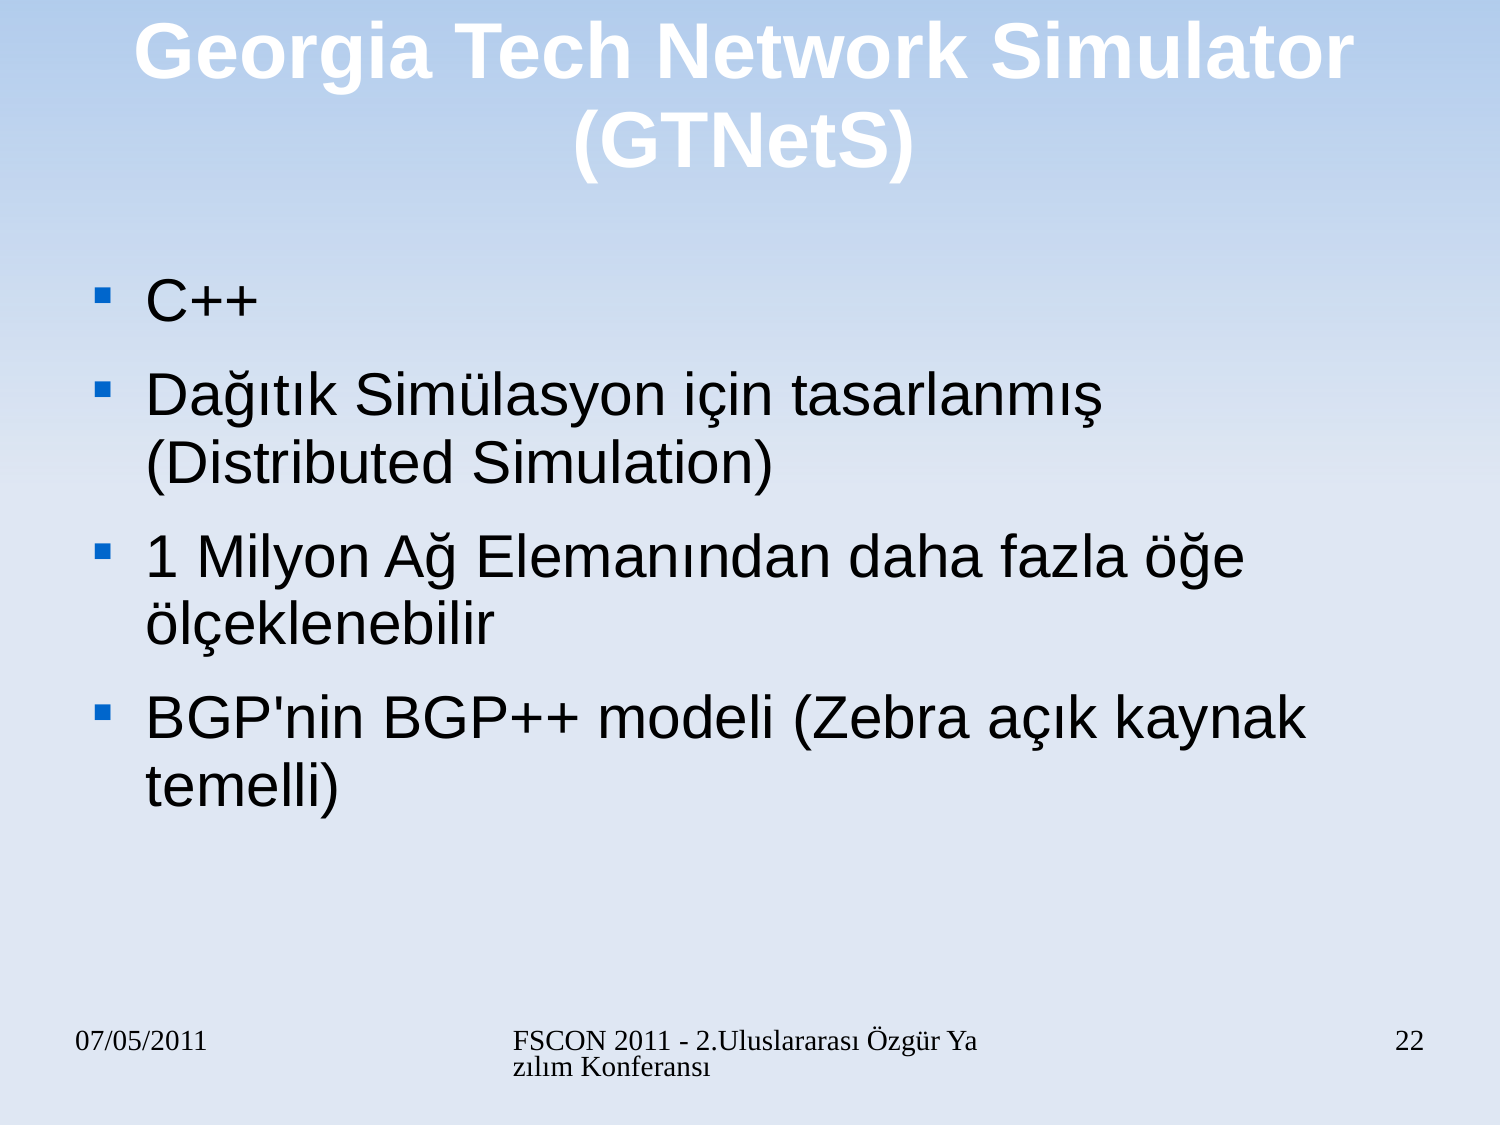

# Georgia Tech Network Simulator (GTNetS)
C++
Dağıtık Simülasyon için tasarlanmış (Distributed Simulation)
1 Milyon Ağ Elemanından daha fazla öğe ölçeklenebilir
BGP'nin BGP++ modeli (Zebra açık kaynak temelli)
07/05/2011
FSCON 2011 - 2.Uluslararası Özgür Yazılım Konferansı
22